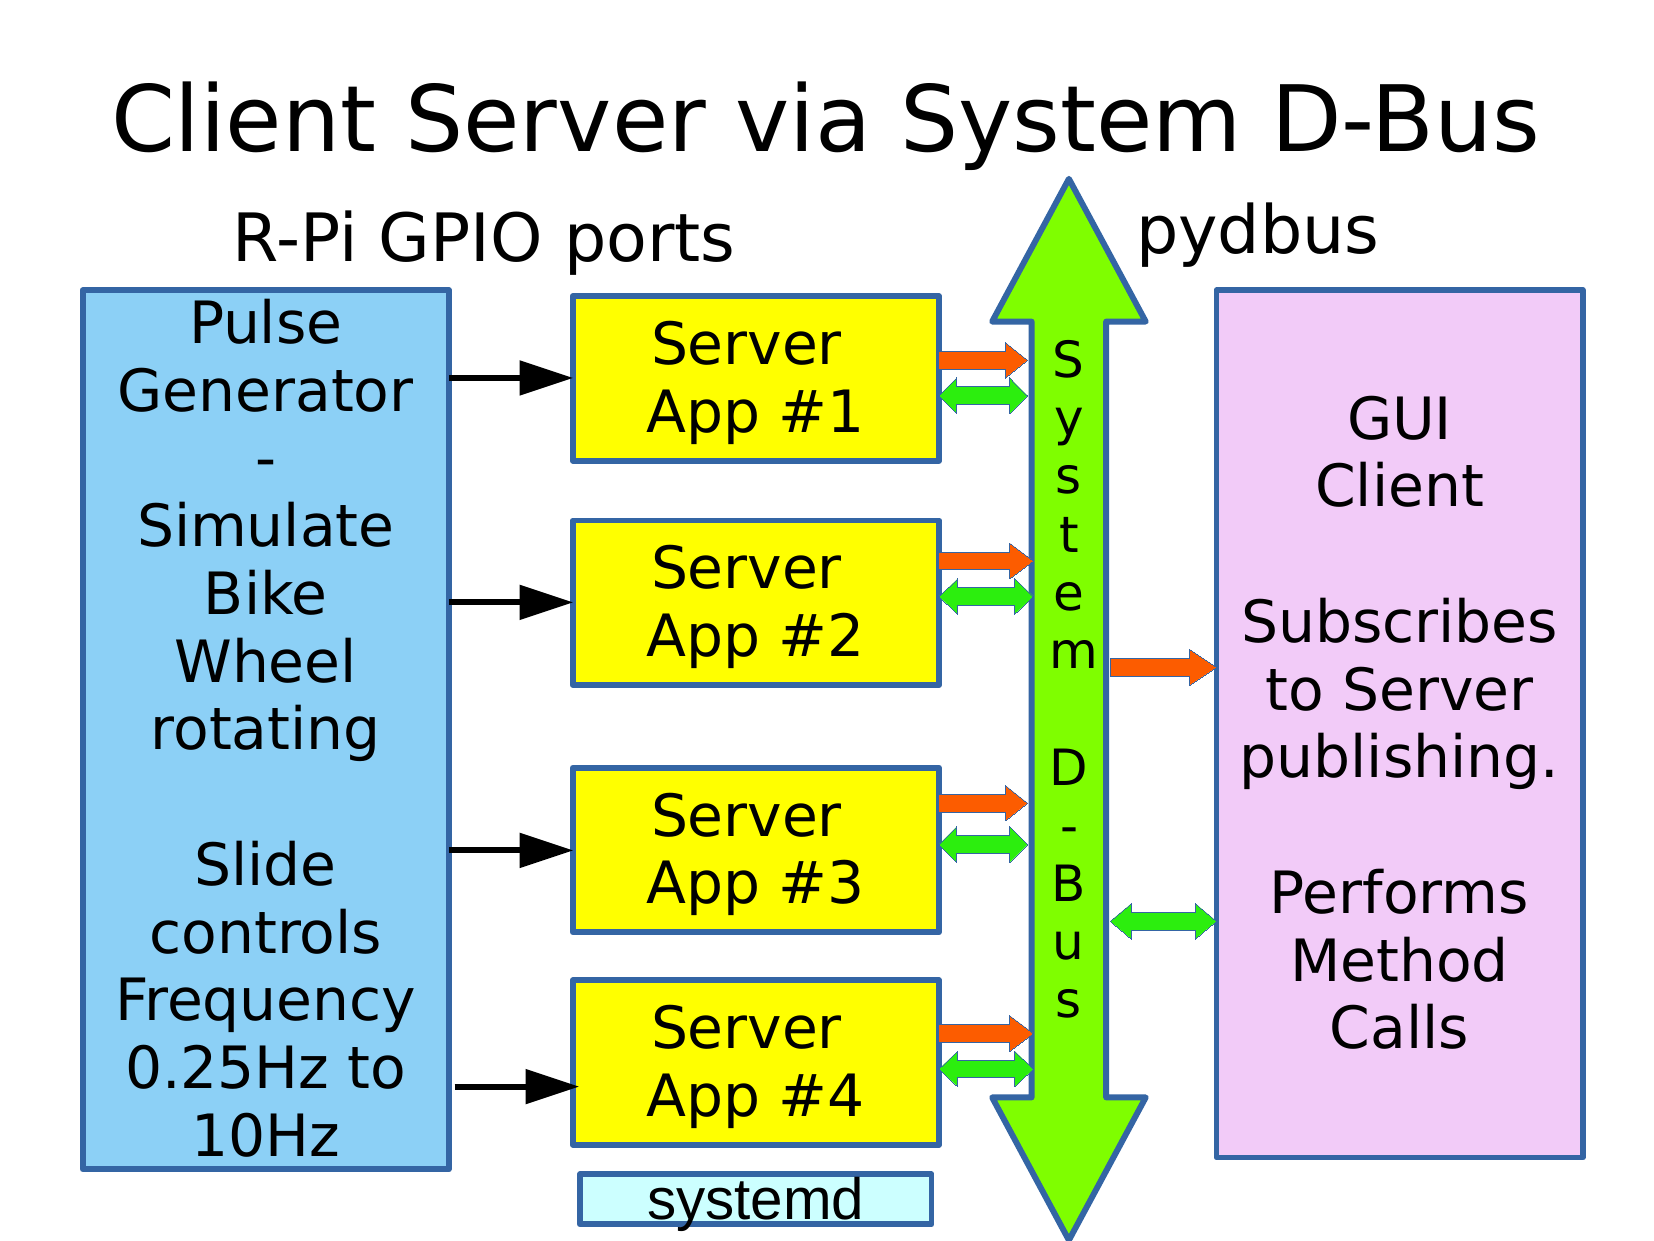

# Client Server via System D-Bus
pydbus
R-Pi GPIO ports
System
D-Bus
Pulse Generator
-
Simulate
Bike
Wheel rotating
Slide controls
Frequency
0.25Hz to 10Hz
GUI
Client
Subscribes to Server publishing.
Performs Method Calls
Server
App #1
Server
App #2
Server
App #3
Server
App #4
systemd